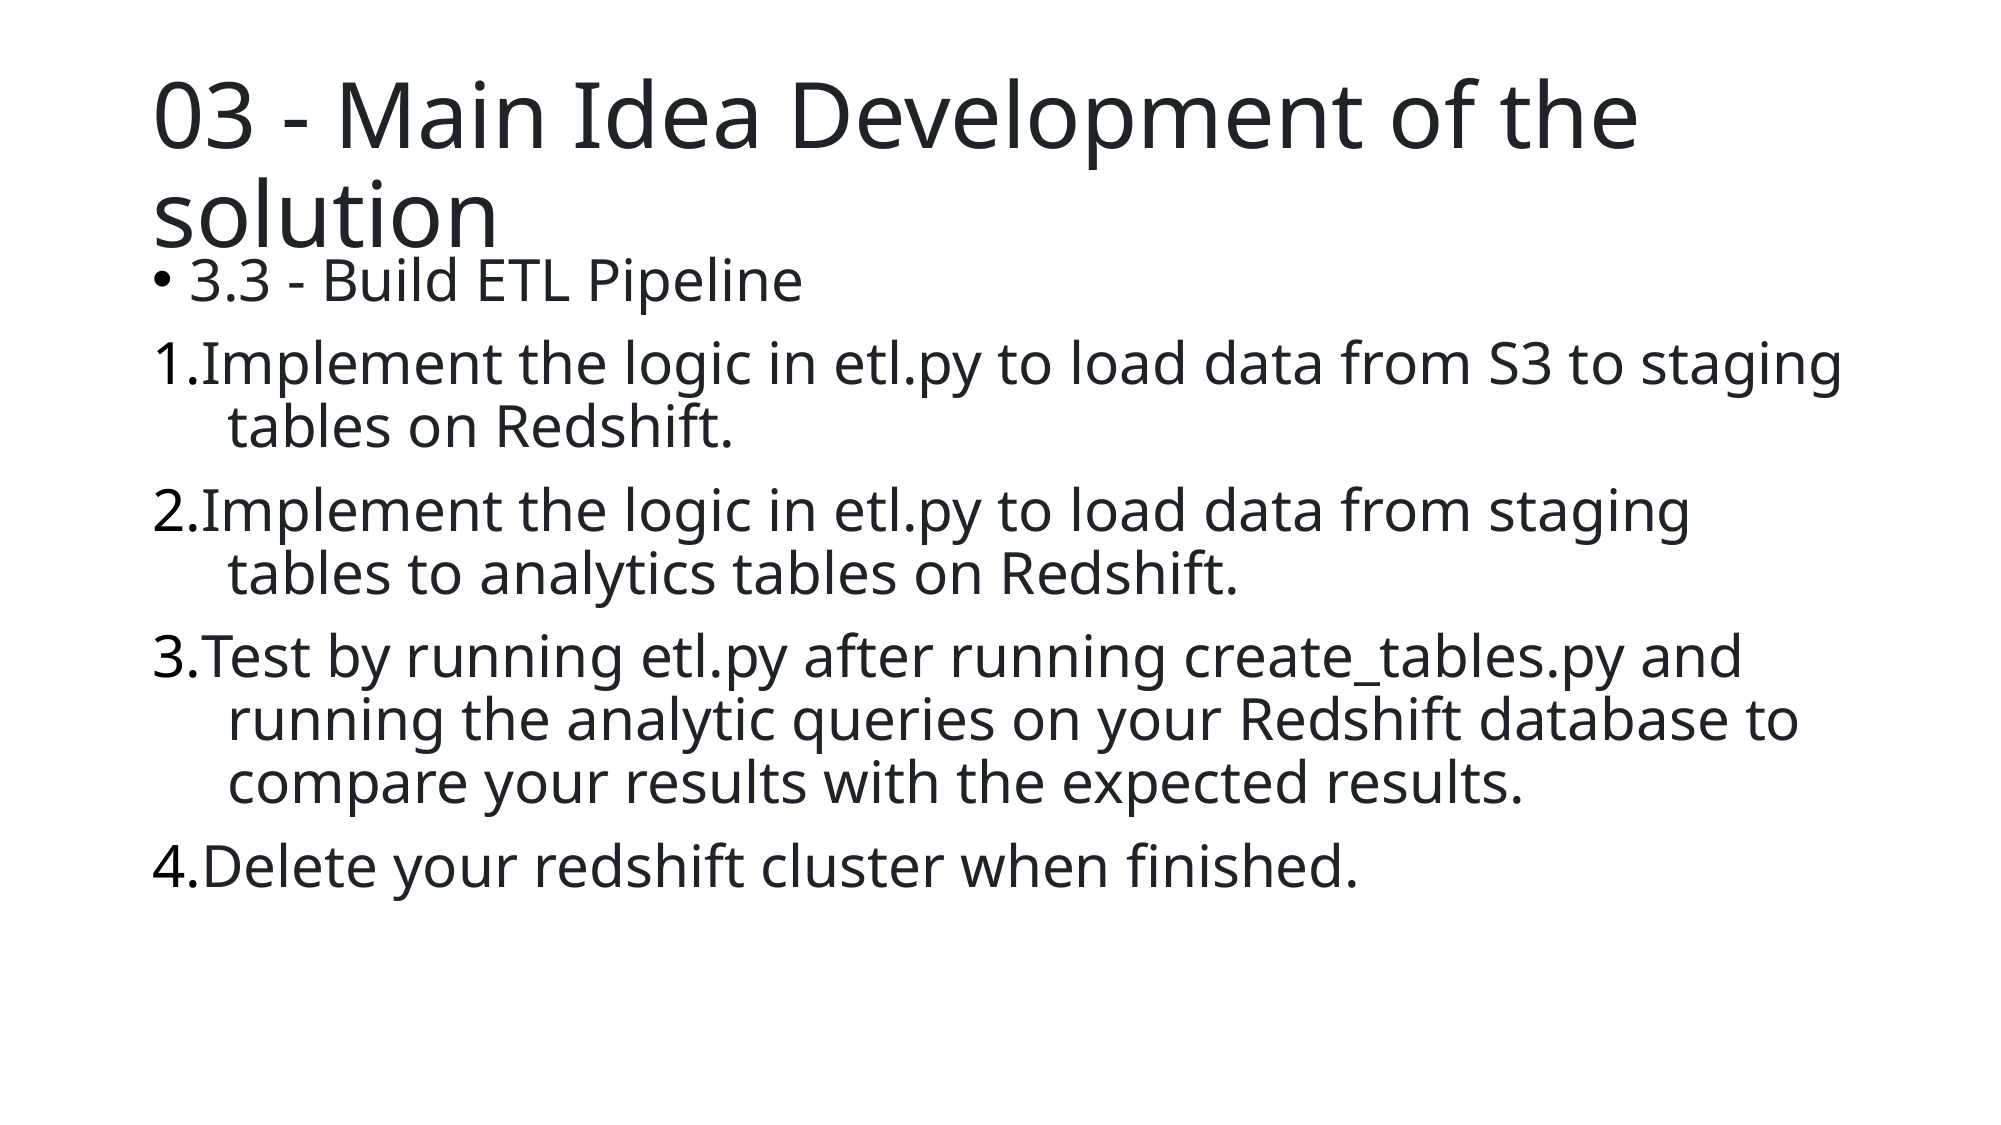

# 03 - Main Idea Development of the solution
3.3 - Build ETL Pipeline
Implement the logic in etl.py to load data from S3 to staging tables on Redshift.
Implement the logic in etl.py to load data from staging tables to analytics tables on Redshift.
Test by running etl.py after running create_tables.py and running the analytic queries on your Redshift database to compare your results with the expected results.
Delete your redshift cluster when finished.